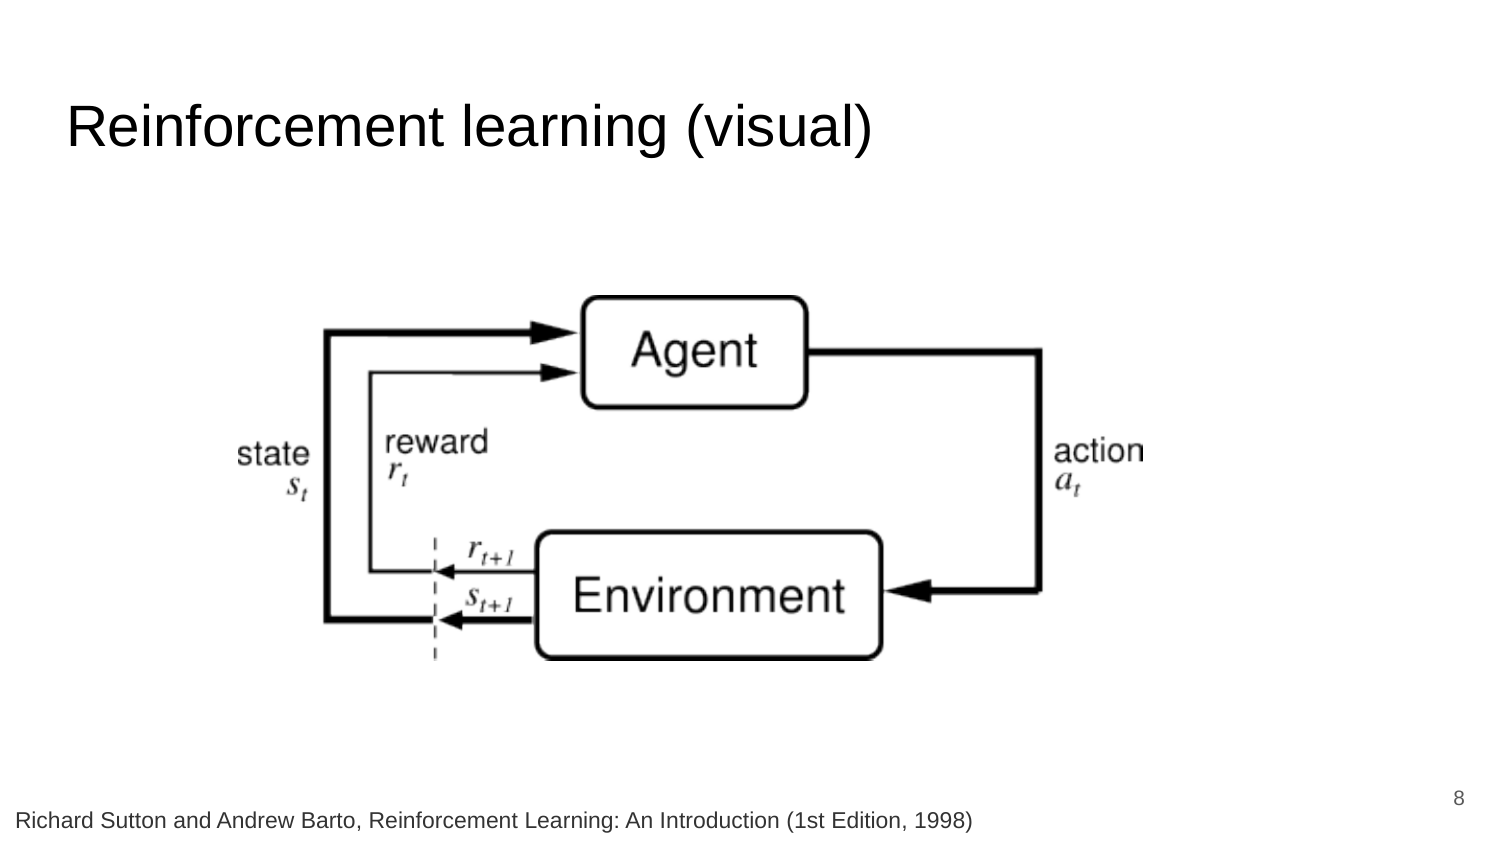

# Reinforcement learning (visual)
Richard Sutton and Andrew Barto, Reinforcement Learning: An Introduction (1st Edition, 1998)